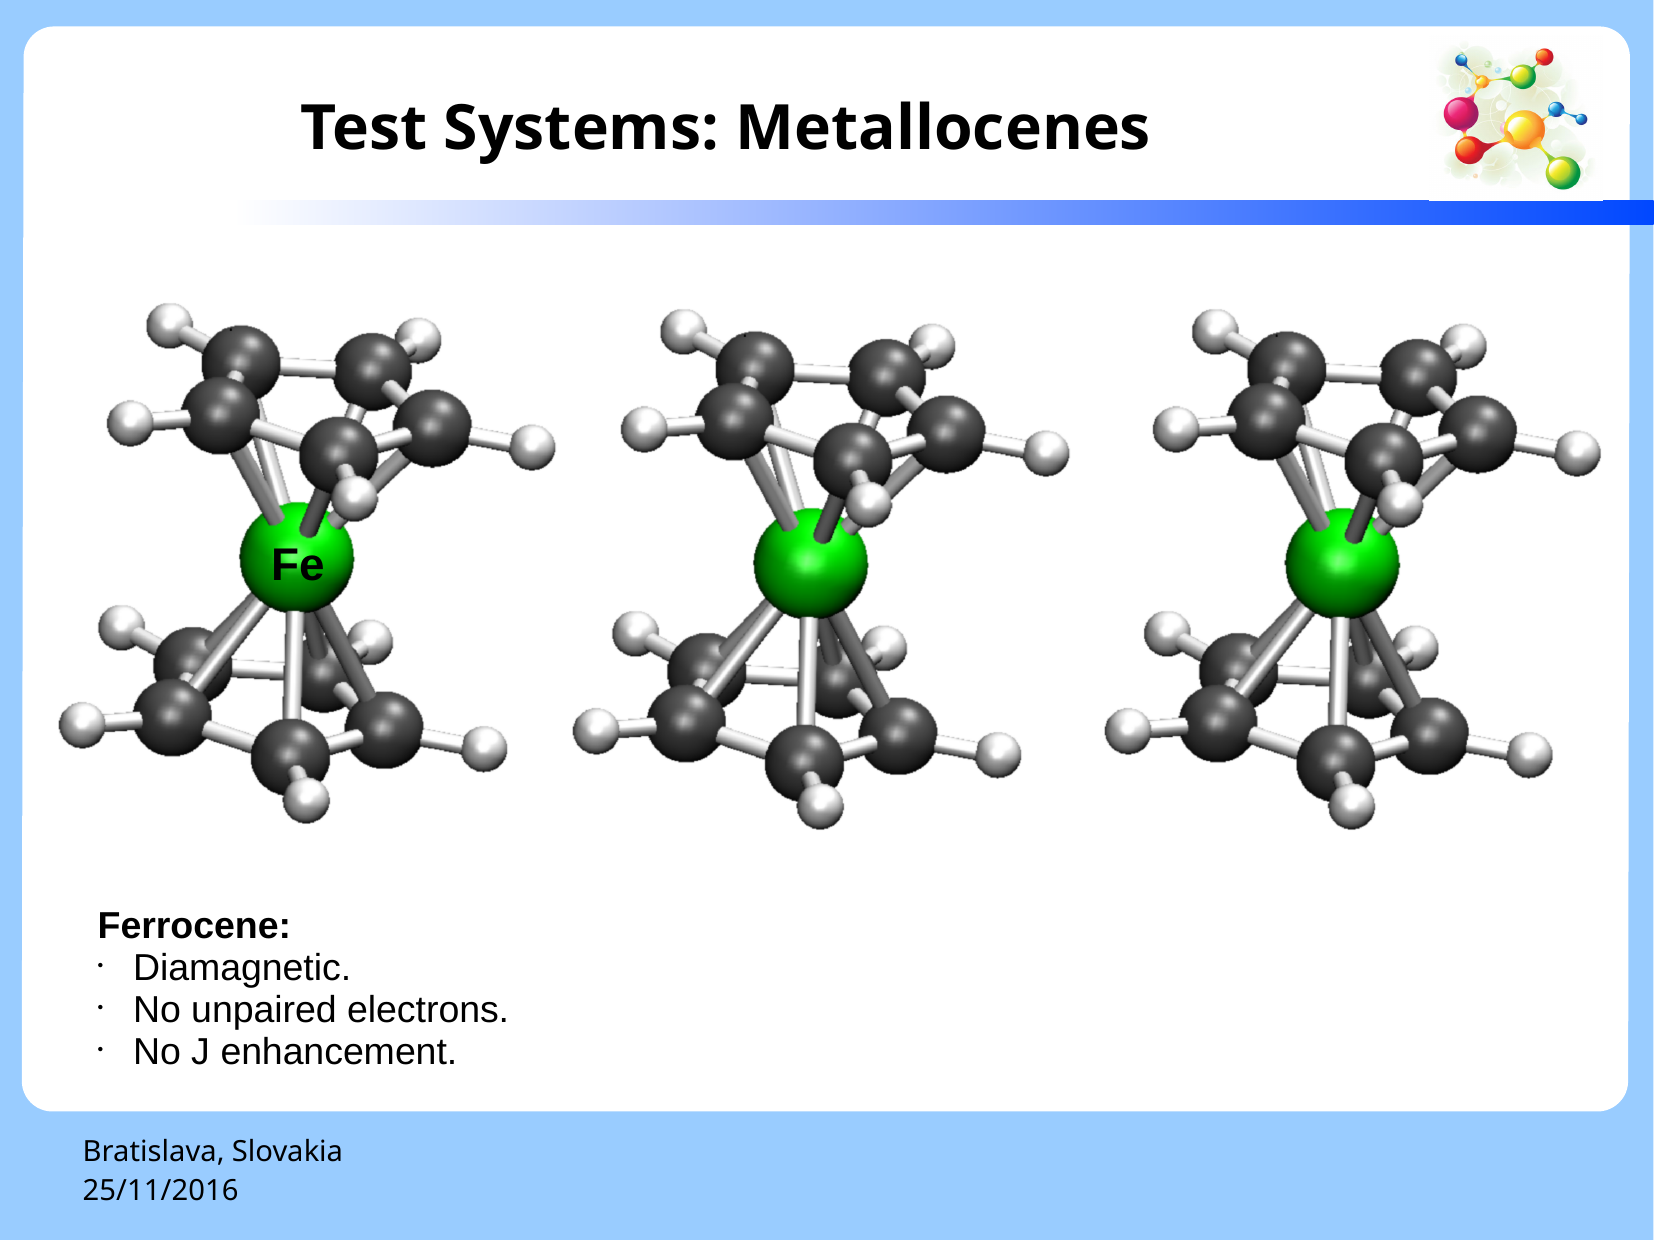

# Test Systems: Metallocenes
Fe
Ferrocene:
Diamagnetic.
No unpaired electrons.
No J enhancement.